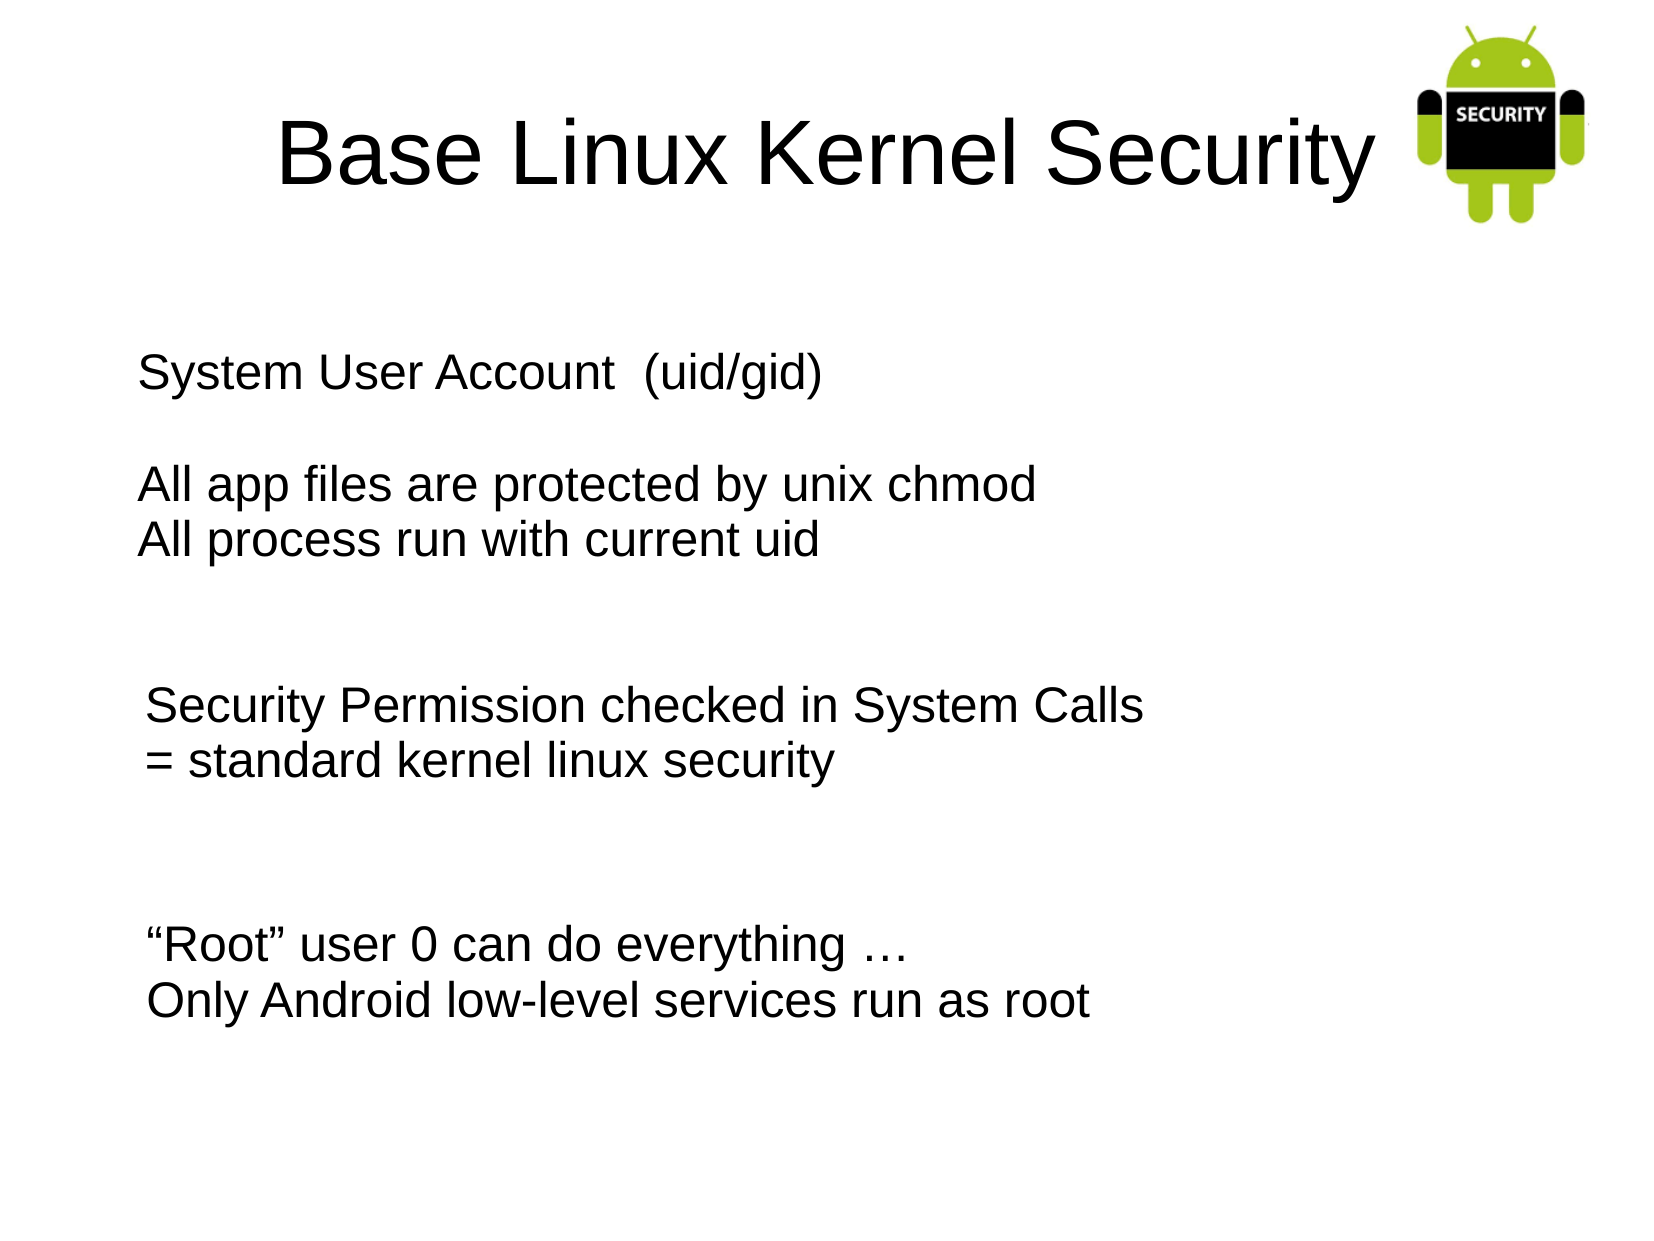

# Base Linux Kernel Security
System User Account (uid/gid)
All app files are protected by unix chmod
All process run with current uid
Security Permission checked in System Calls
= standard kernel linux security
“Root” user 0 can do everything …
Only Android low-level services run as root